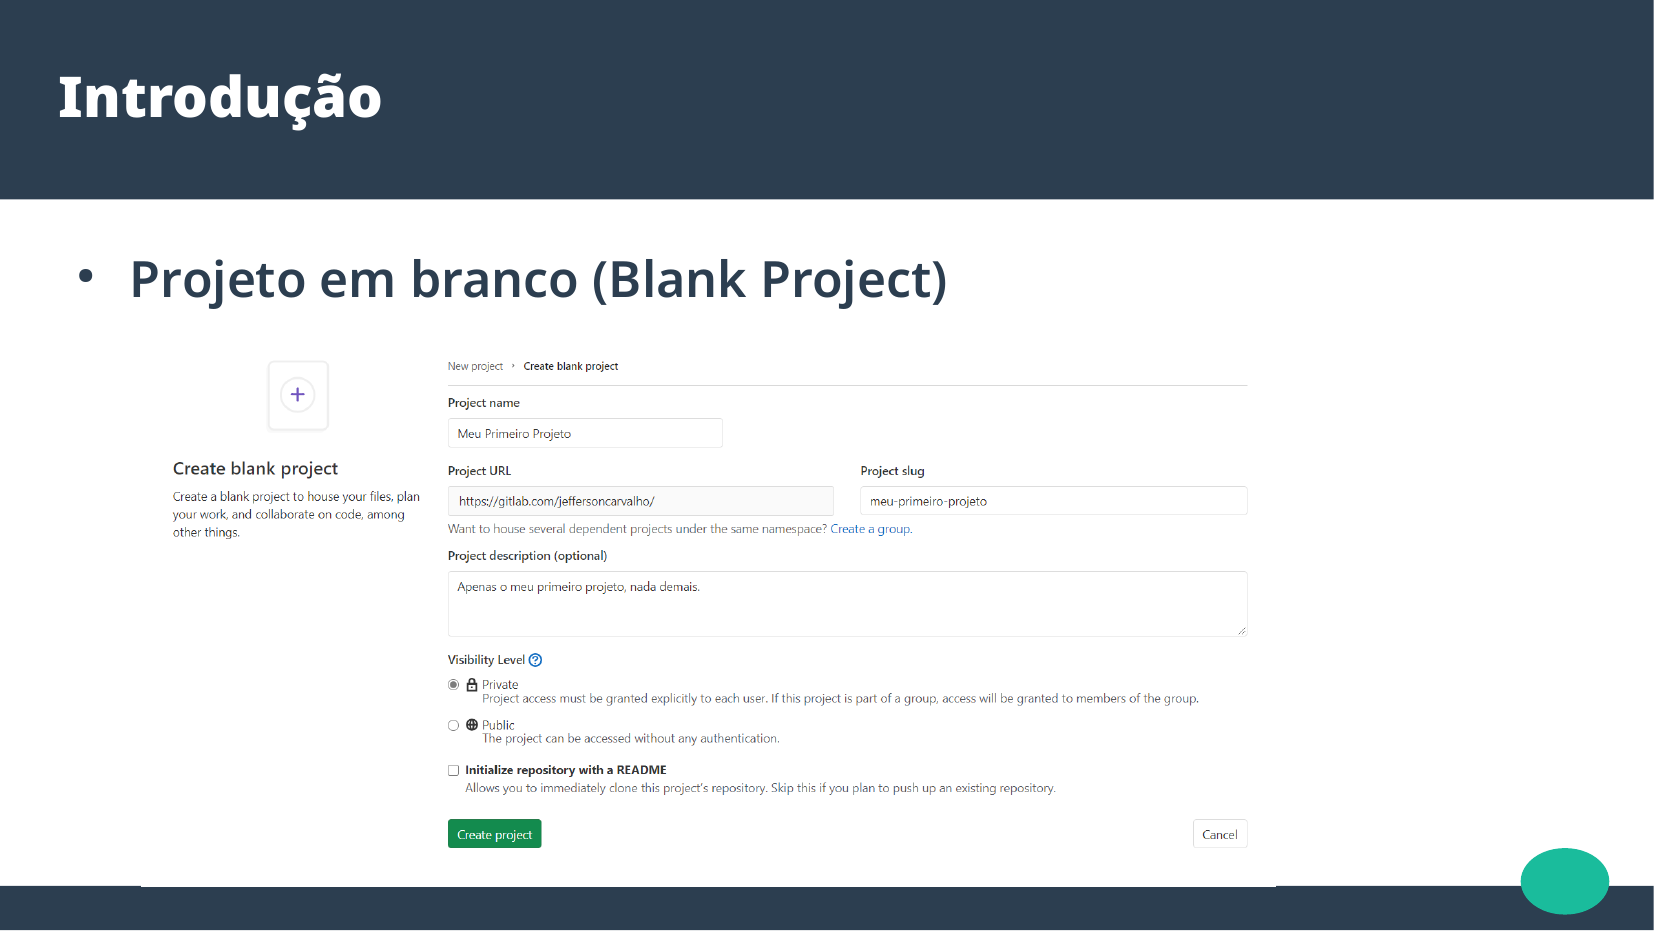

# Introdução
Projeto em branco (Blank Project)